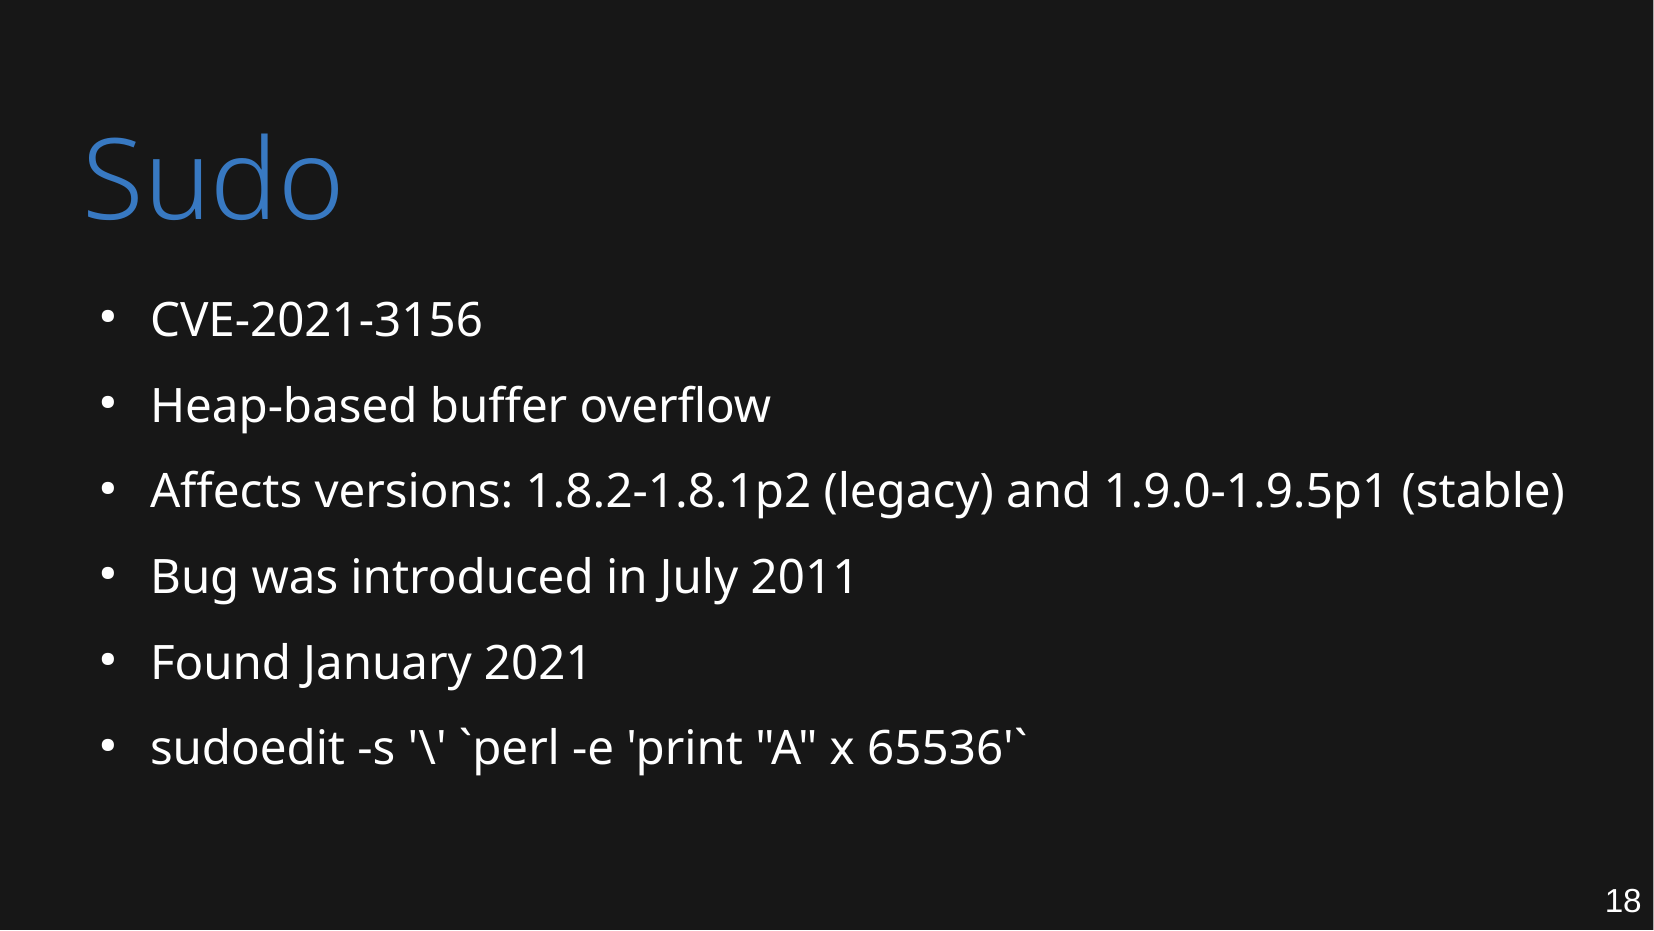

# Sudo
CVE-2021-3156
Heap-based buffer overflow
Affects versions: 1.8.2-1.8.1p2 (legacy) and 1.9.0-1.9.5p1 (stable)
Bug was introduced in July 2011
Found January 2021
sudoedit -s '\' `perl -e 'print "A" x 65536'`